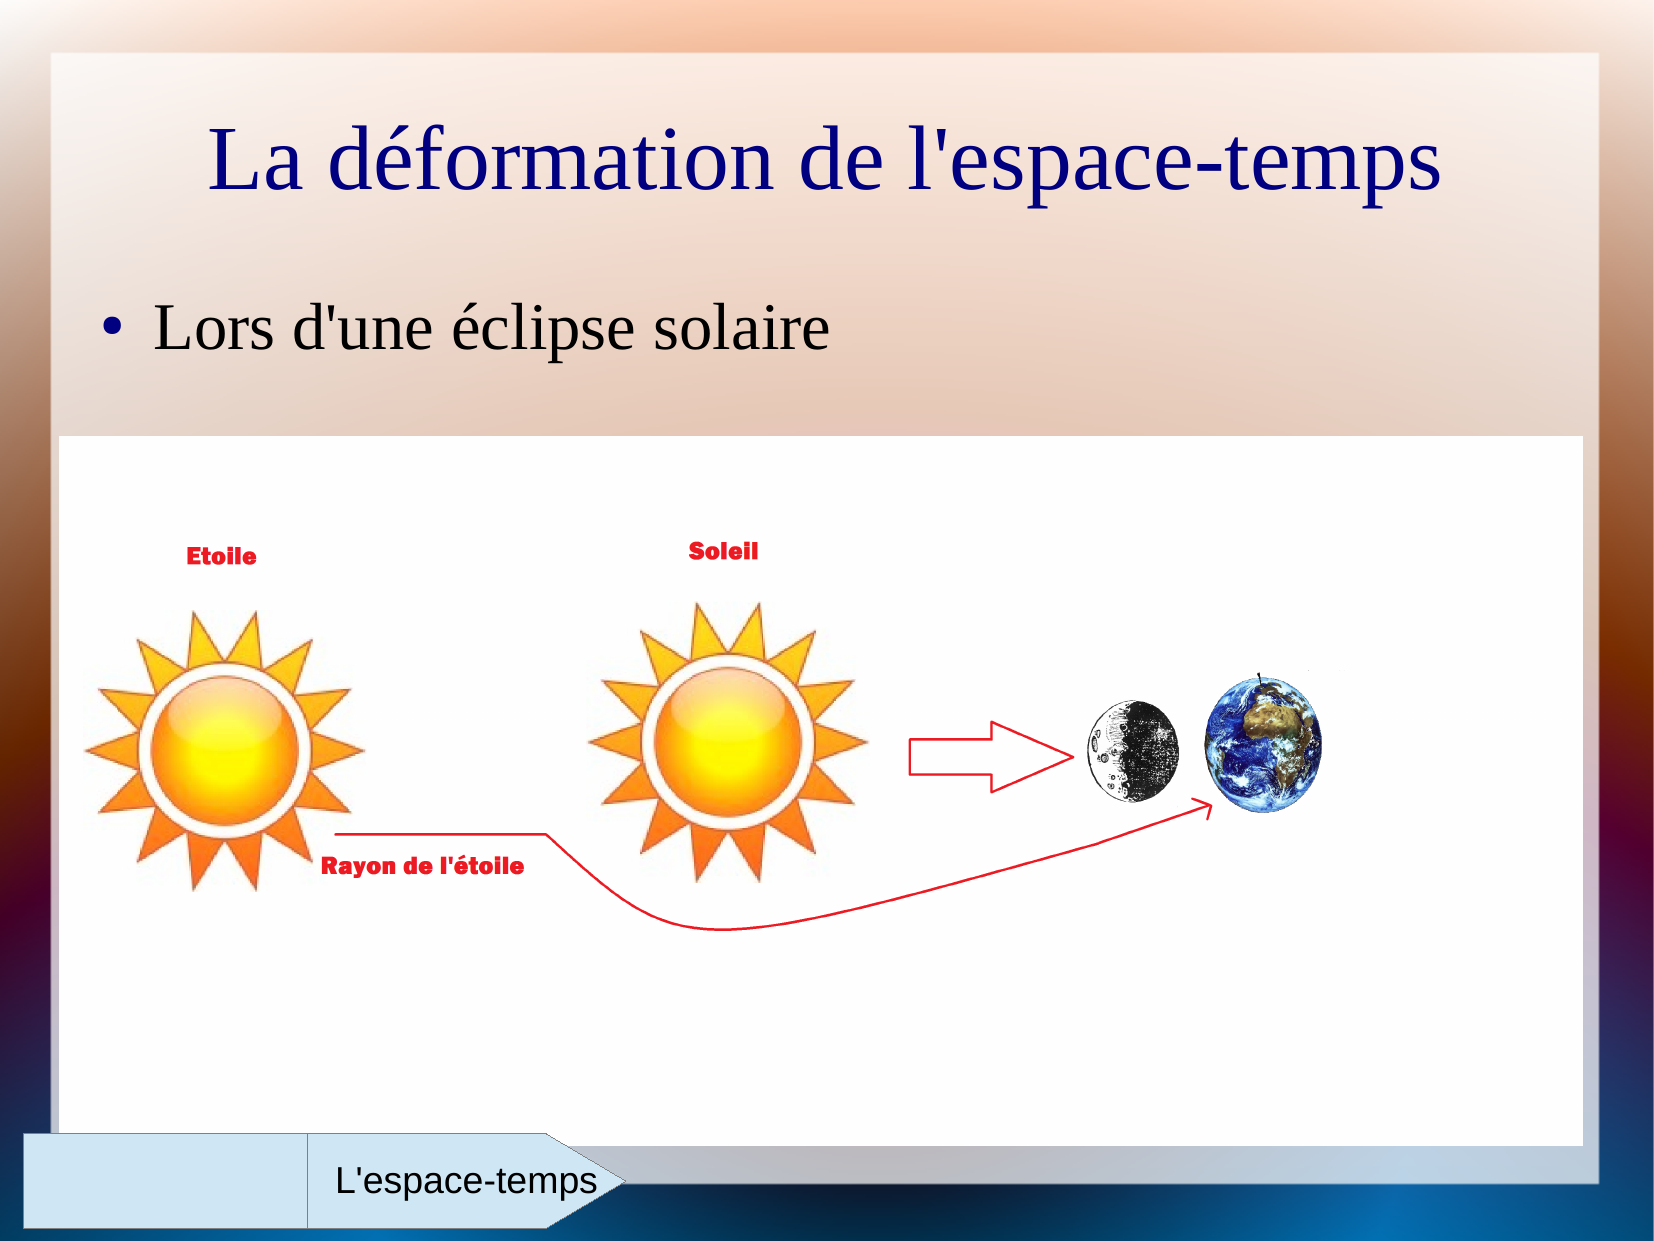

# La déformation de l'espace-temps
Lors d'une éclipse solaire
8
L'espace-temps